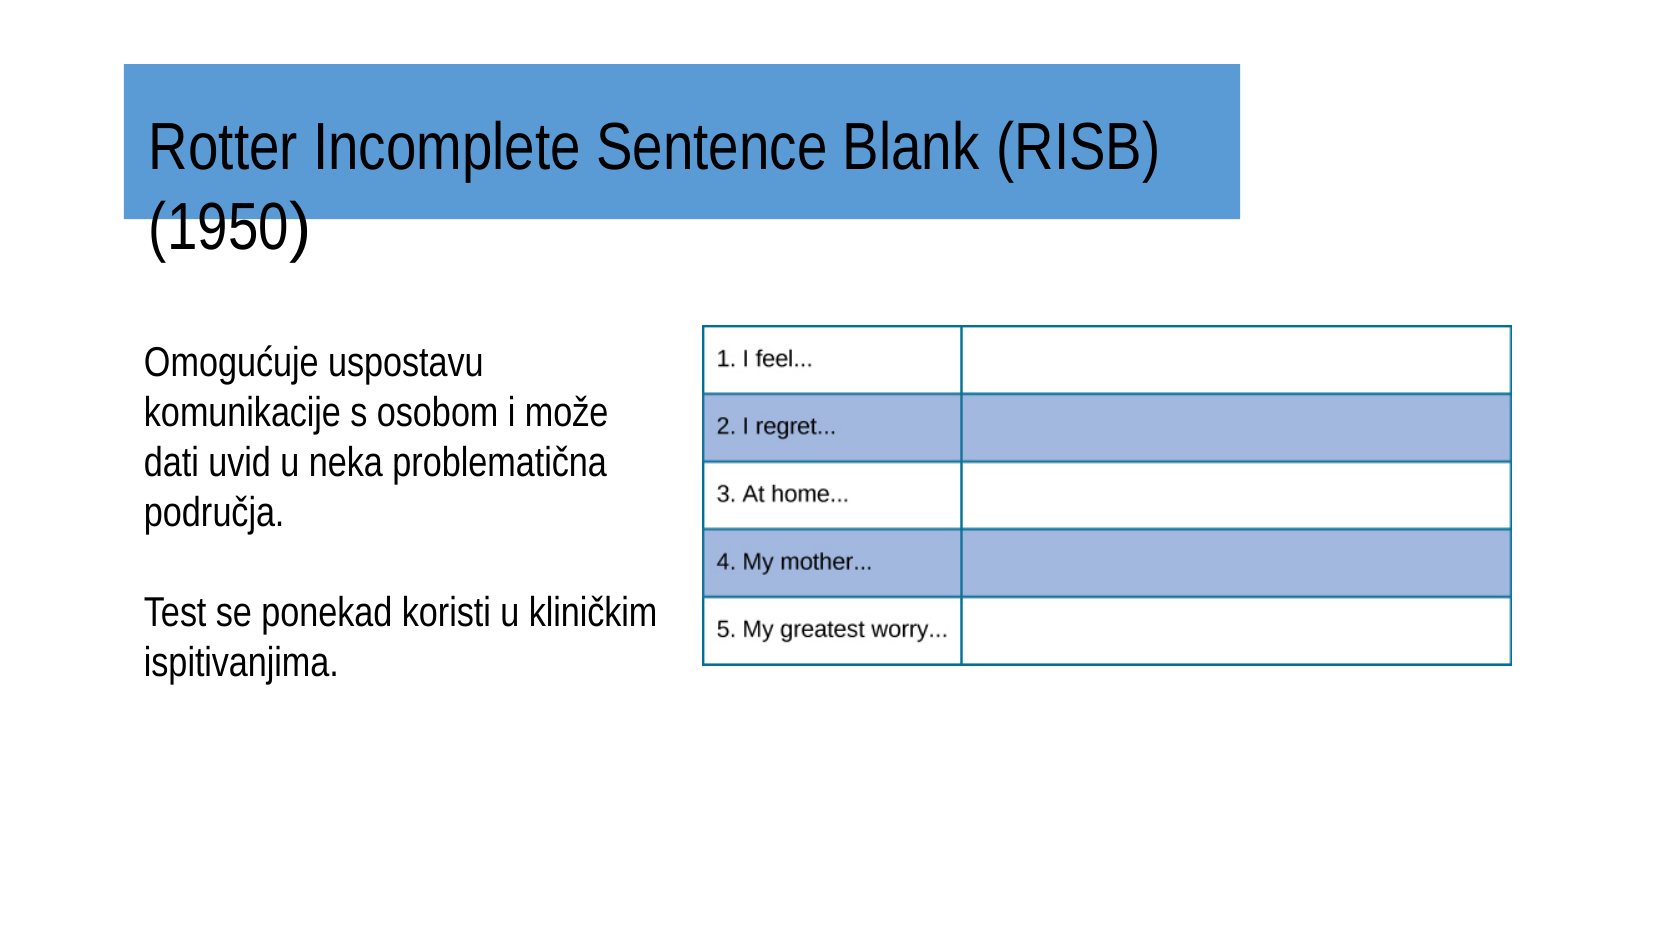

Rotter Incomplete Sentence Blank (RISB) (1950)
Omogućuje uspostavu komunikacije s osobom i može dati uvid u neka problematična područja.
Test se ponekad koristi u kliničkim ispitivanjima.